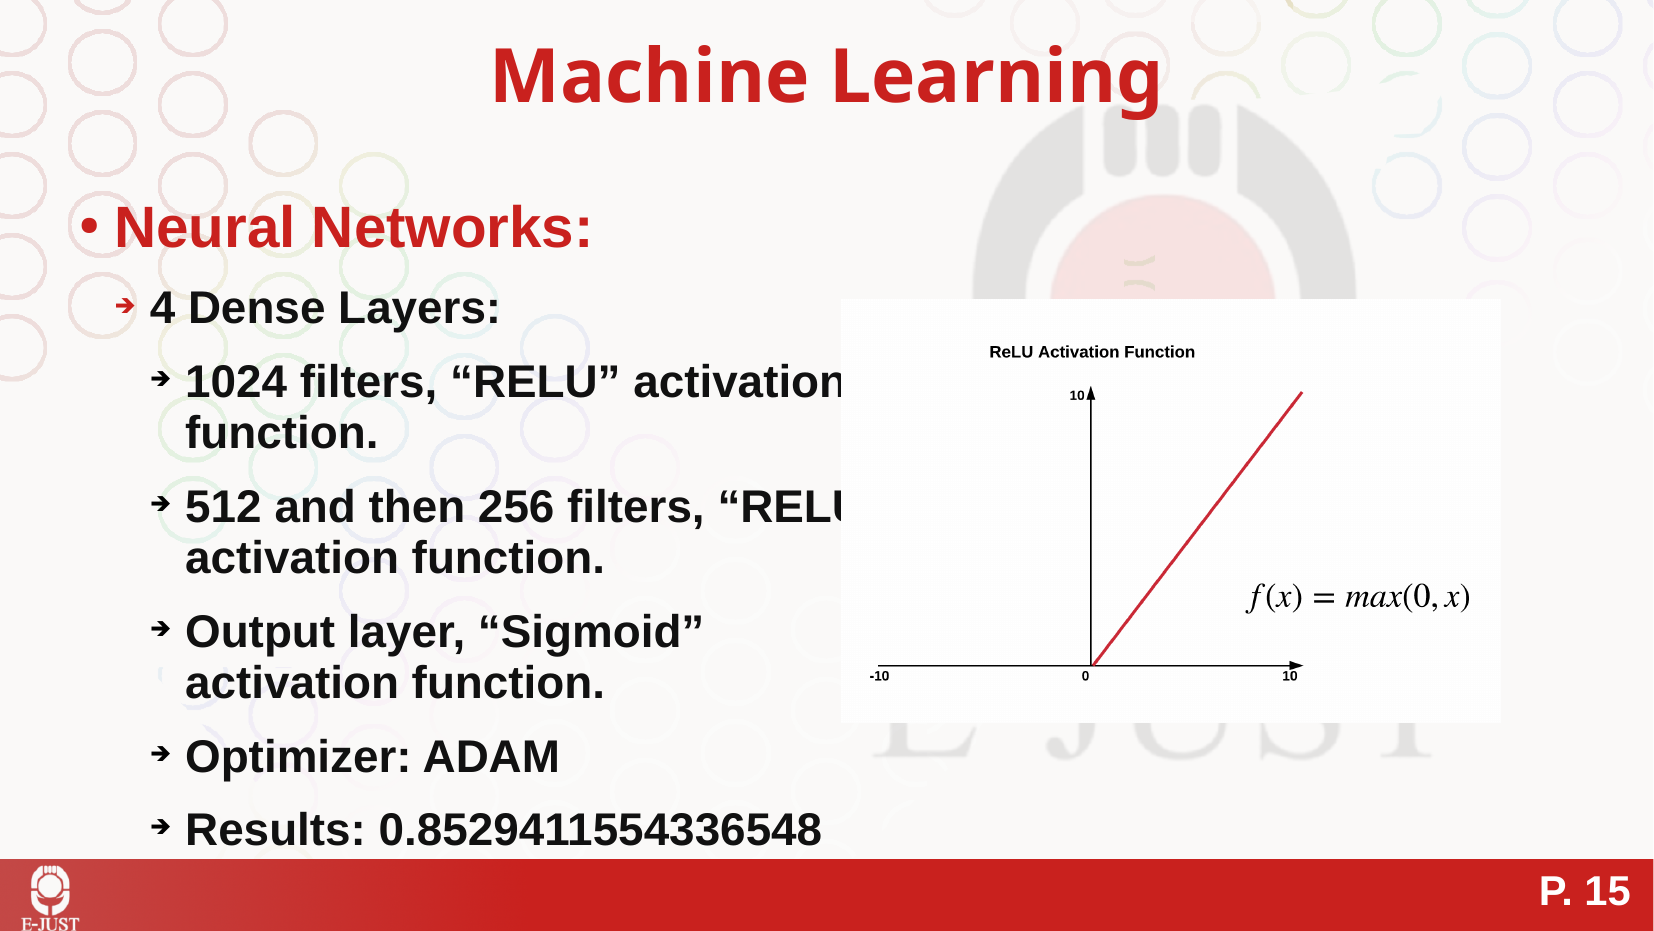

Machine Learning
Neural Networks:
4 Dense Layers:
1024 filters, “RELU” activation function.
512 and then 256 filters, “RELU” activation function.
Output layer, “Sigmoid” activation function.
Optimizer: ADAM
Results: 0.8529411554336548
P.